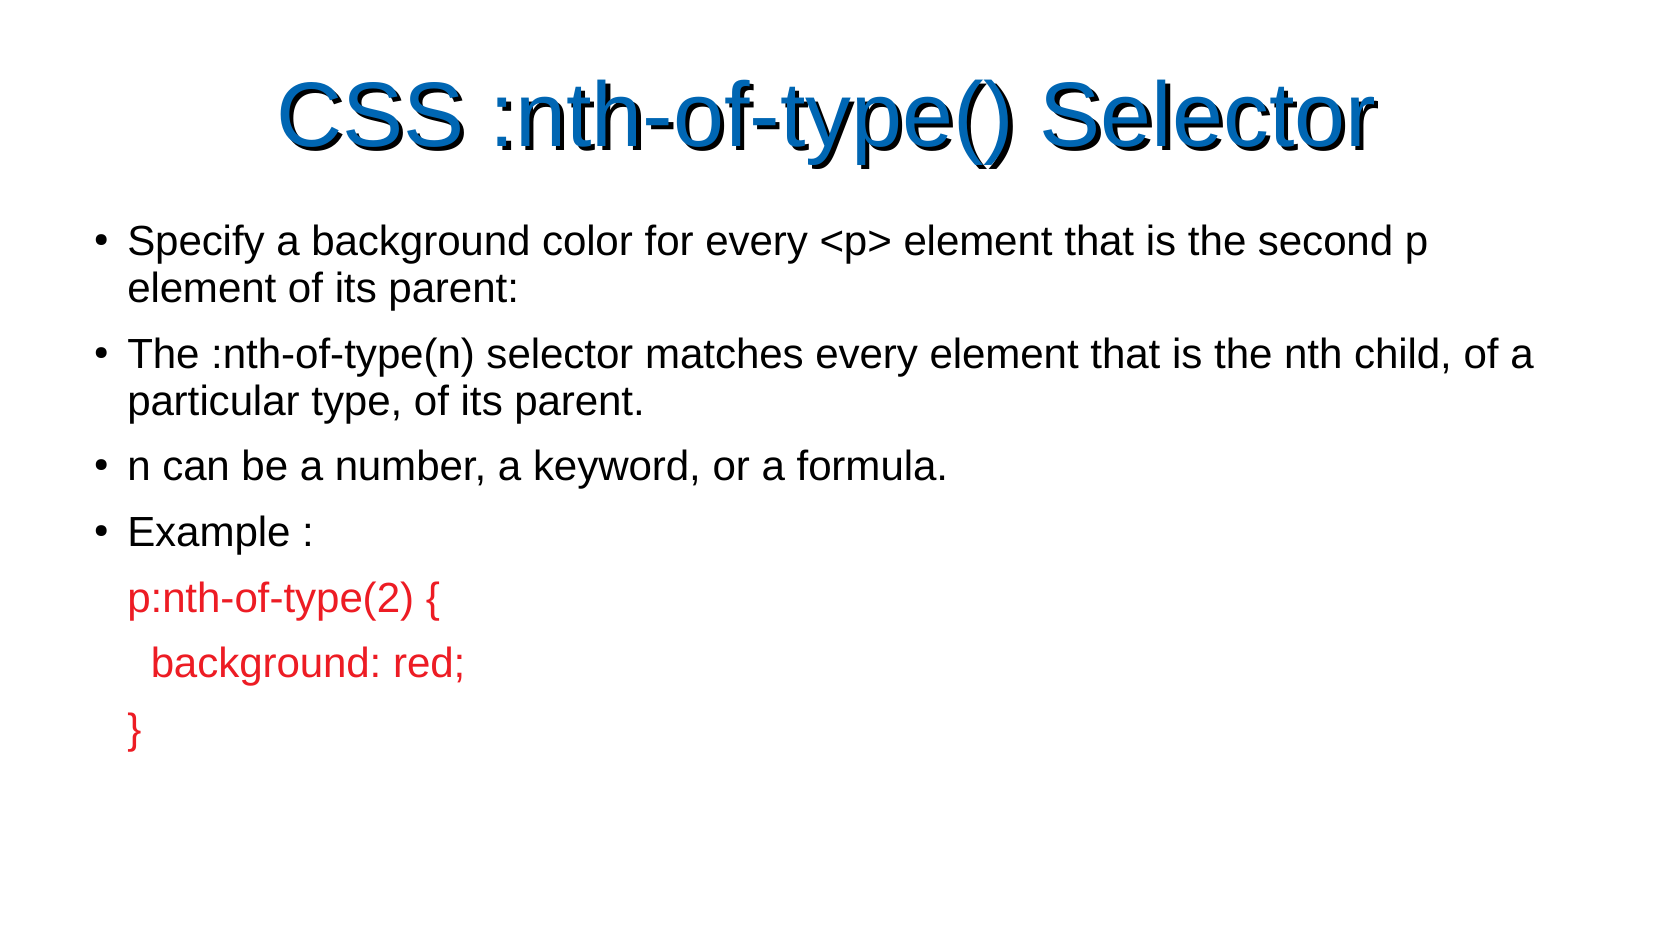

# CSS :nth-of-type() Selector
Specify a background color for every <p> element that is the second p element of its parent:
The :nth-of-type(n) selector matches every element that is the nth child, of a particular type, of its parent.
n can be a number, a keyword, or a formula.
Example :
p:nth-of-type(2) {
 background: red;
}